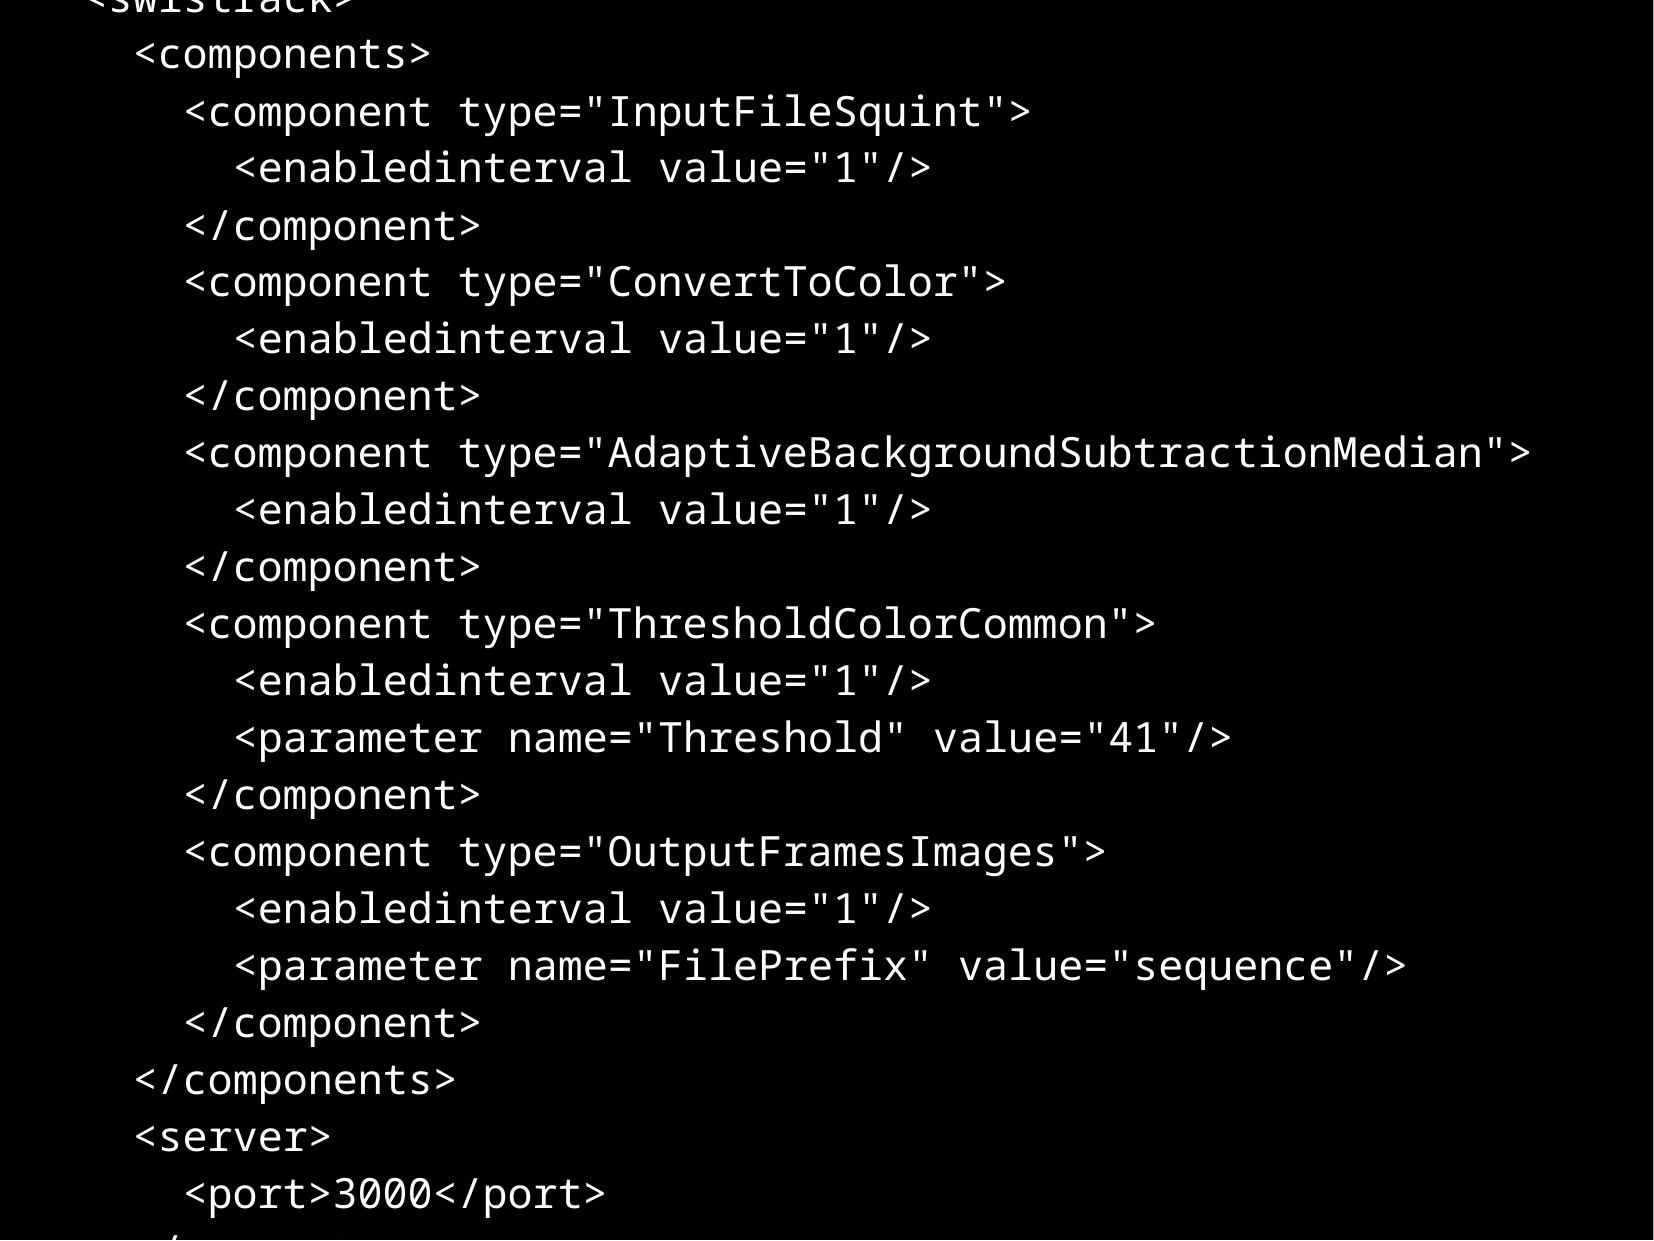

<?xml version="1.0" encoding="utf-8"?>
<swistrack>
 <components>
 <component type="InputFileSquint">
 <enabledinterval value="1"/>
 </component>
 <component type="ConvertToColor">
 <enabledinterval value="1"/>
 </component>
 <component type="AdaptiveBackgroundSubtractionMedian">
 <enabledinterval value="1"/>
 </component>
 <component type="ThresholdColorCommon">
 <enabledinterval value="1"/>
 <parameter name="Threshold" value="41"/>
 </component>
 <component type="OutputFramesImages">
 <enabledinterval value="1"/>
 <parameter name="FilePrefix" value="sequence"/>
 </component>
 </components>
 <server>
 <port>3000</port>
 </server>
</swistrack>